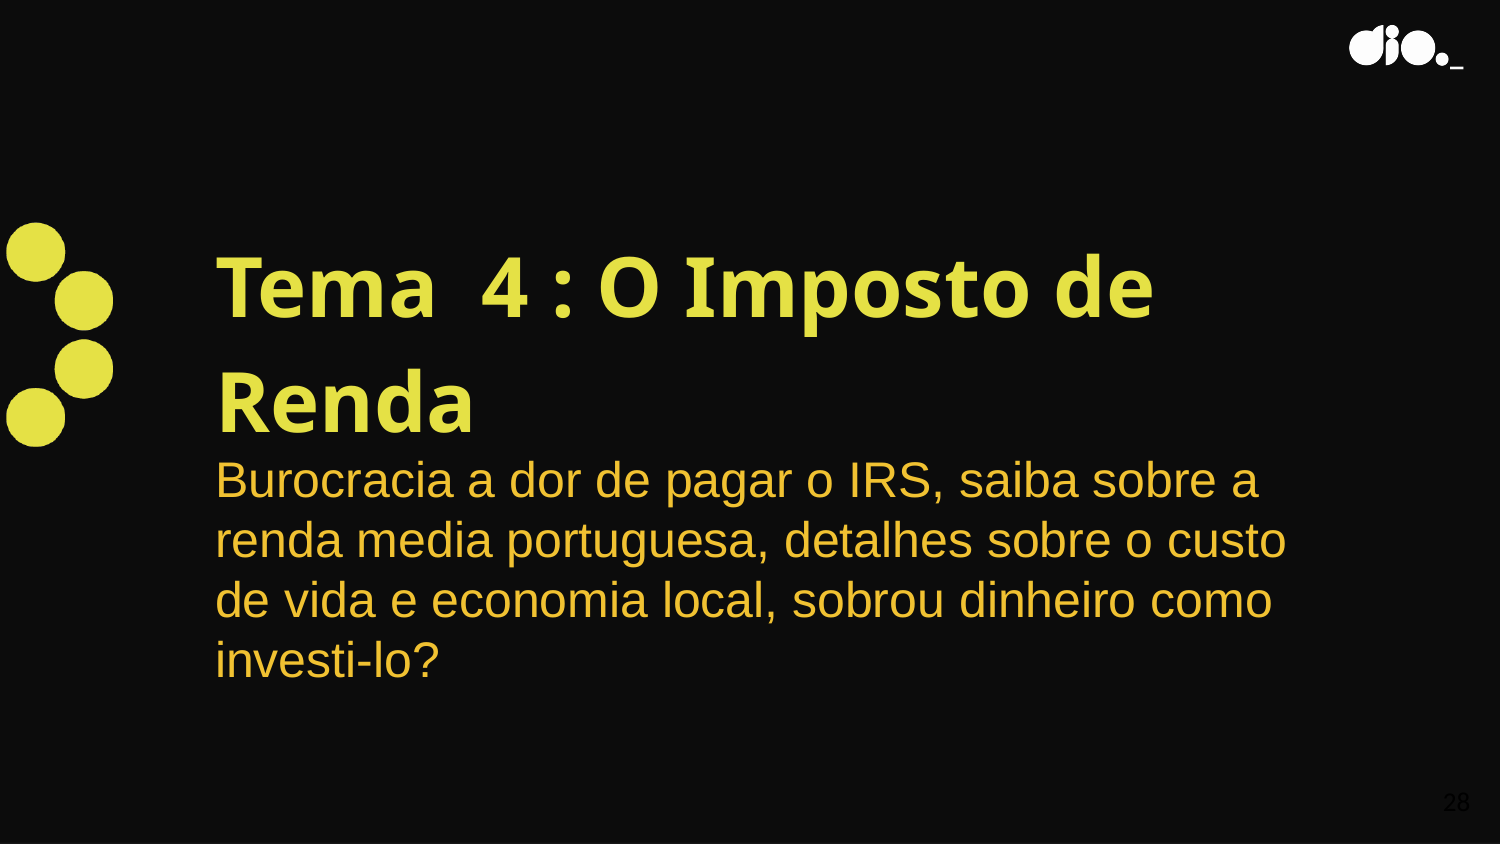

Tema 4 : O Imposto de Renda
Burocracia a dor de pagar o IRS, saiba sobre a renda media portuguesa, detalhes sobre o custo de vida e economia local, sobrou dinheiro como investi-lo?